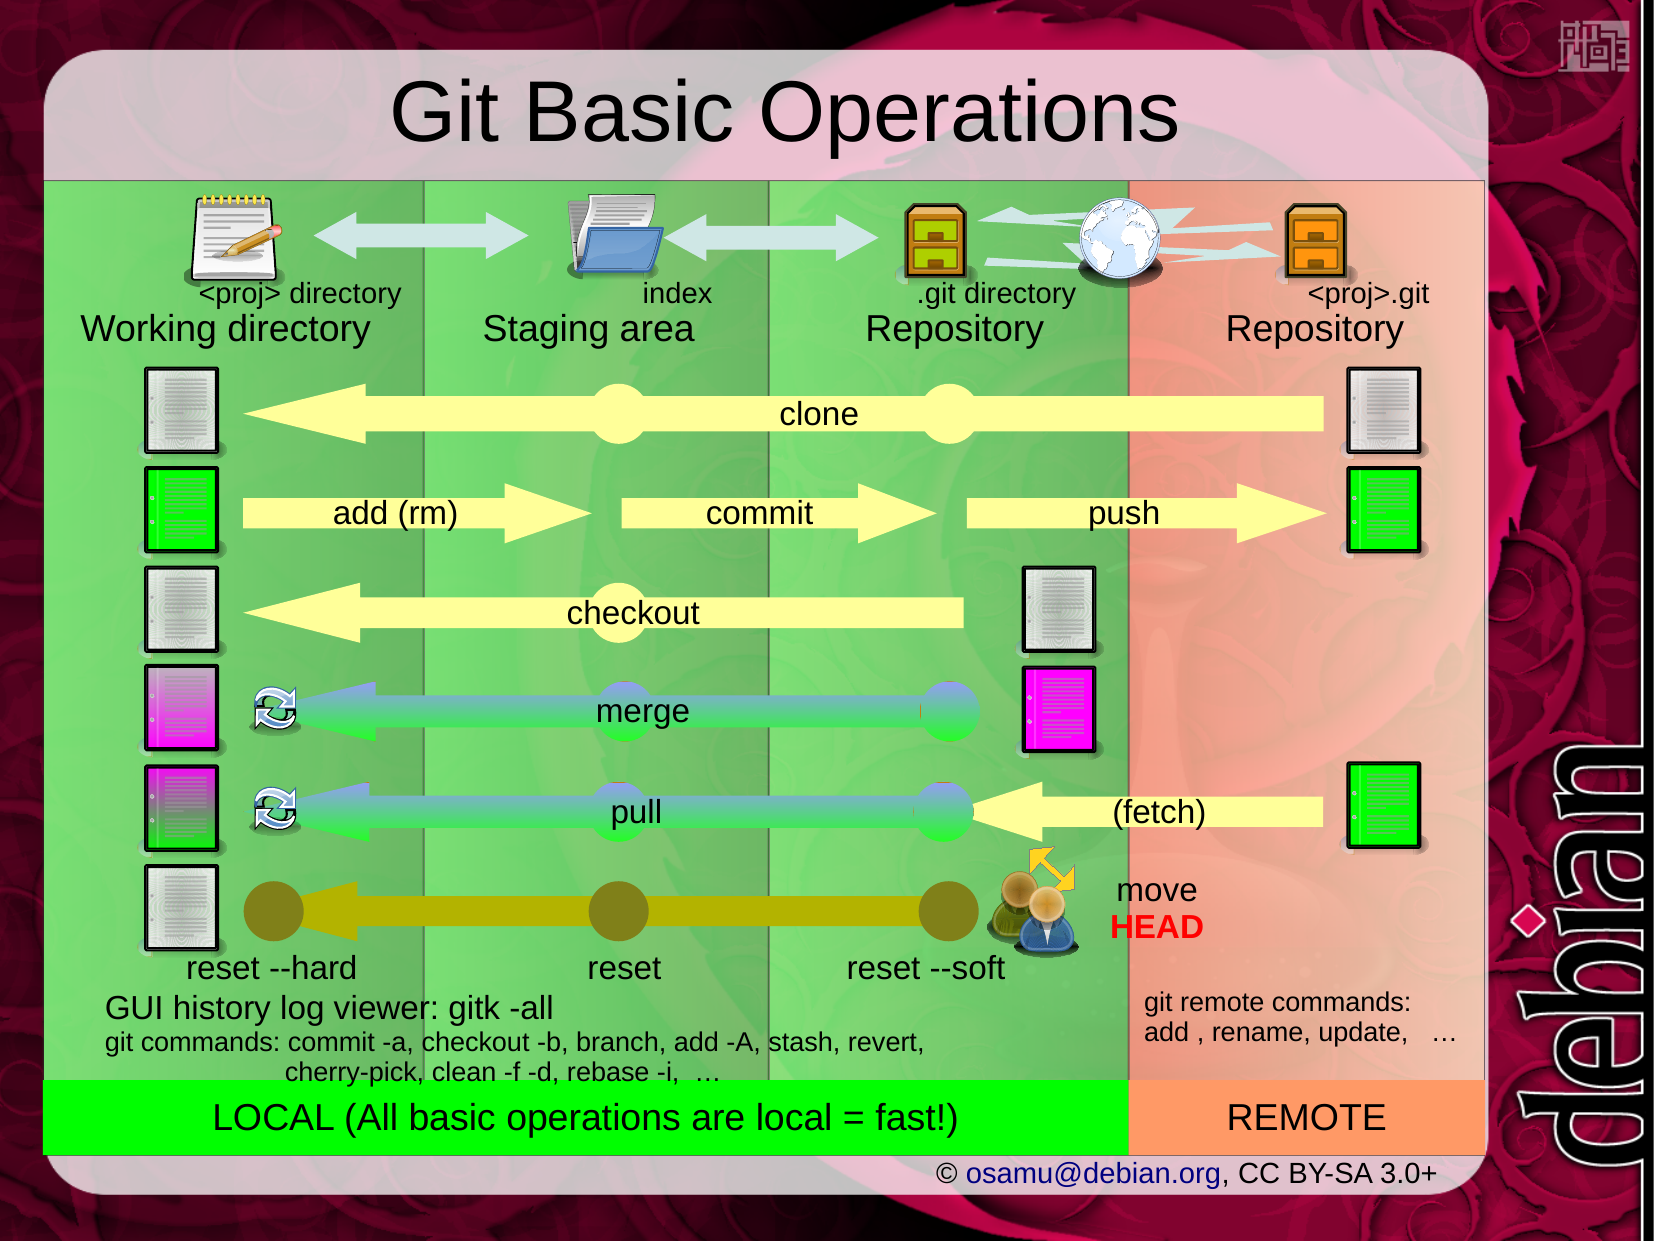

# Git Basic Operations
<proj> directory
index
.git directory
<proj>.git
Staging area
Repository
Repository
Working directory
clone
push
add (rm)
commit
checkout
merge
pull
(fetch)
move HEAD
reset --hard
reset
reset --soft
git remote commands:
add , rename, update, …
GUI history log viewer: gitk -all
git commands: commit -a, checkout -b, branch, add -A, stash, revert,
 cherry-pick, clean -f -d, rebase -i, …
LOCAL (All basic operations are local = fast!)
REMOTE
© osamu@debian.org, CC BY-SA 3.0+